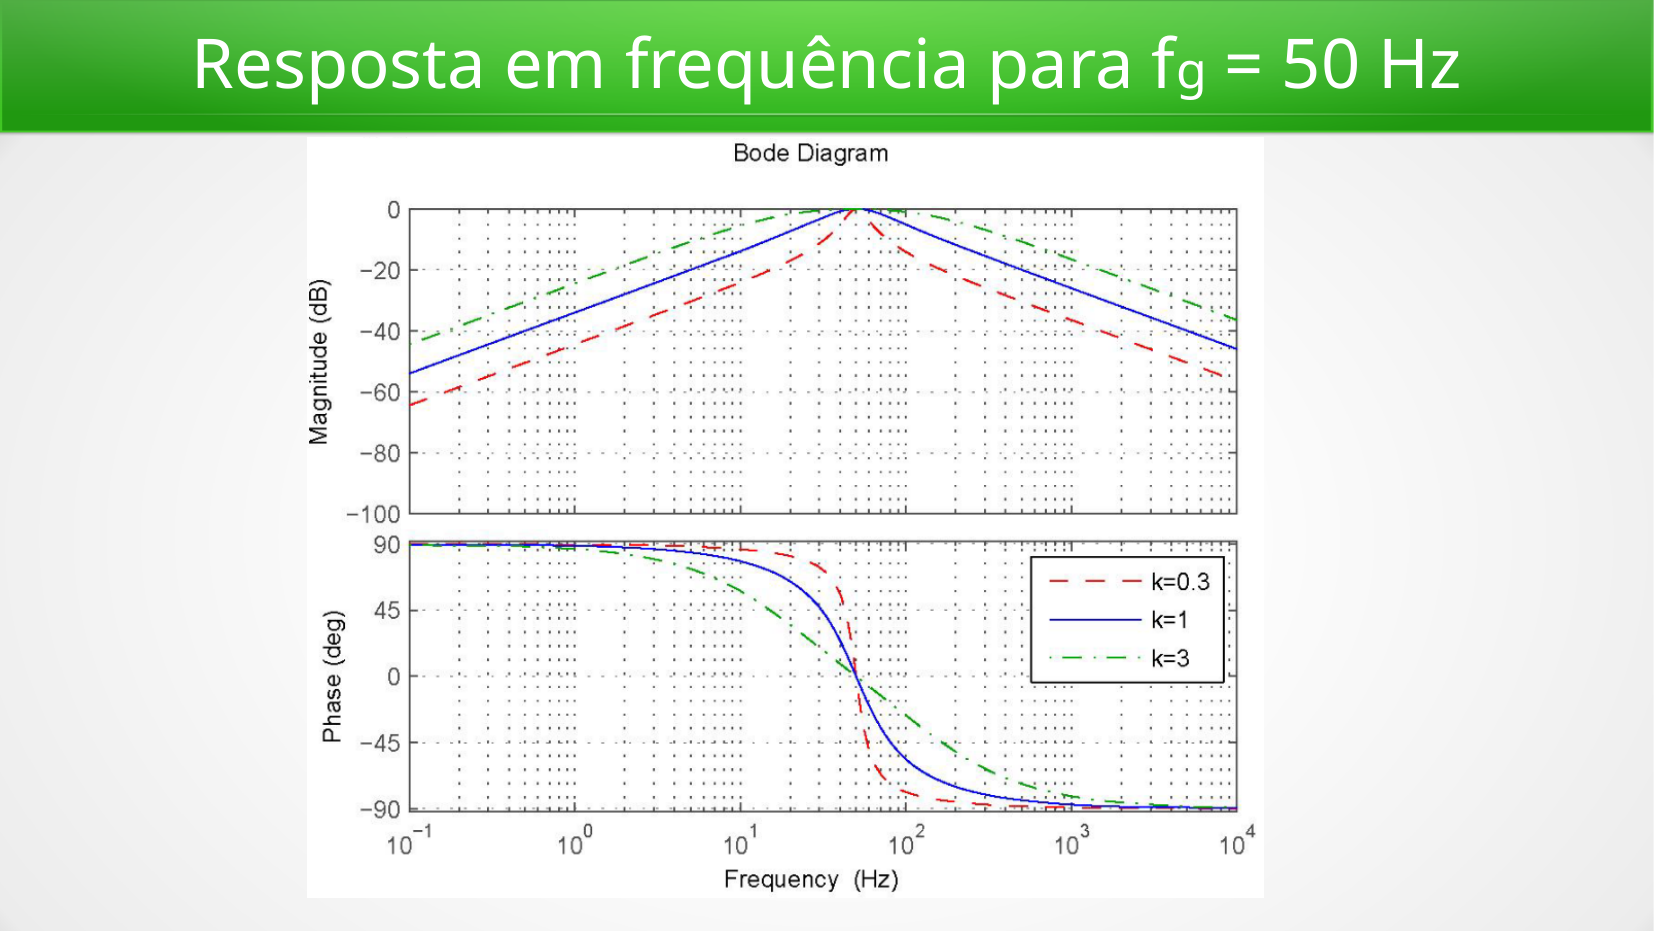

# Resposta em frequência para fg = 50 Hz